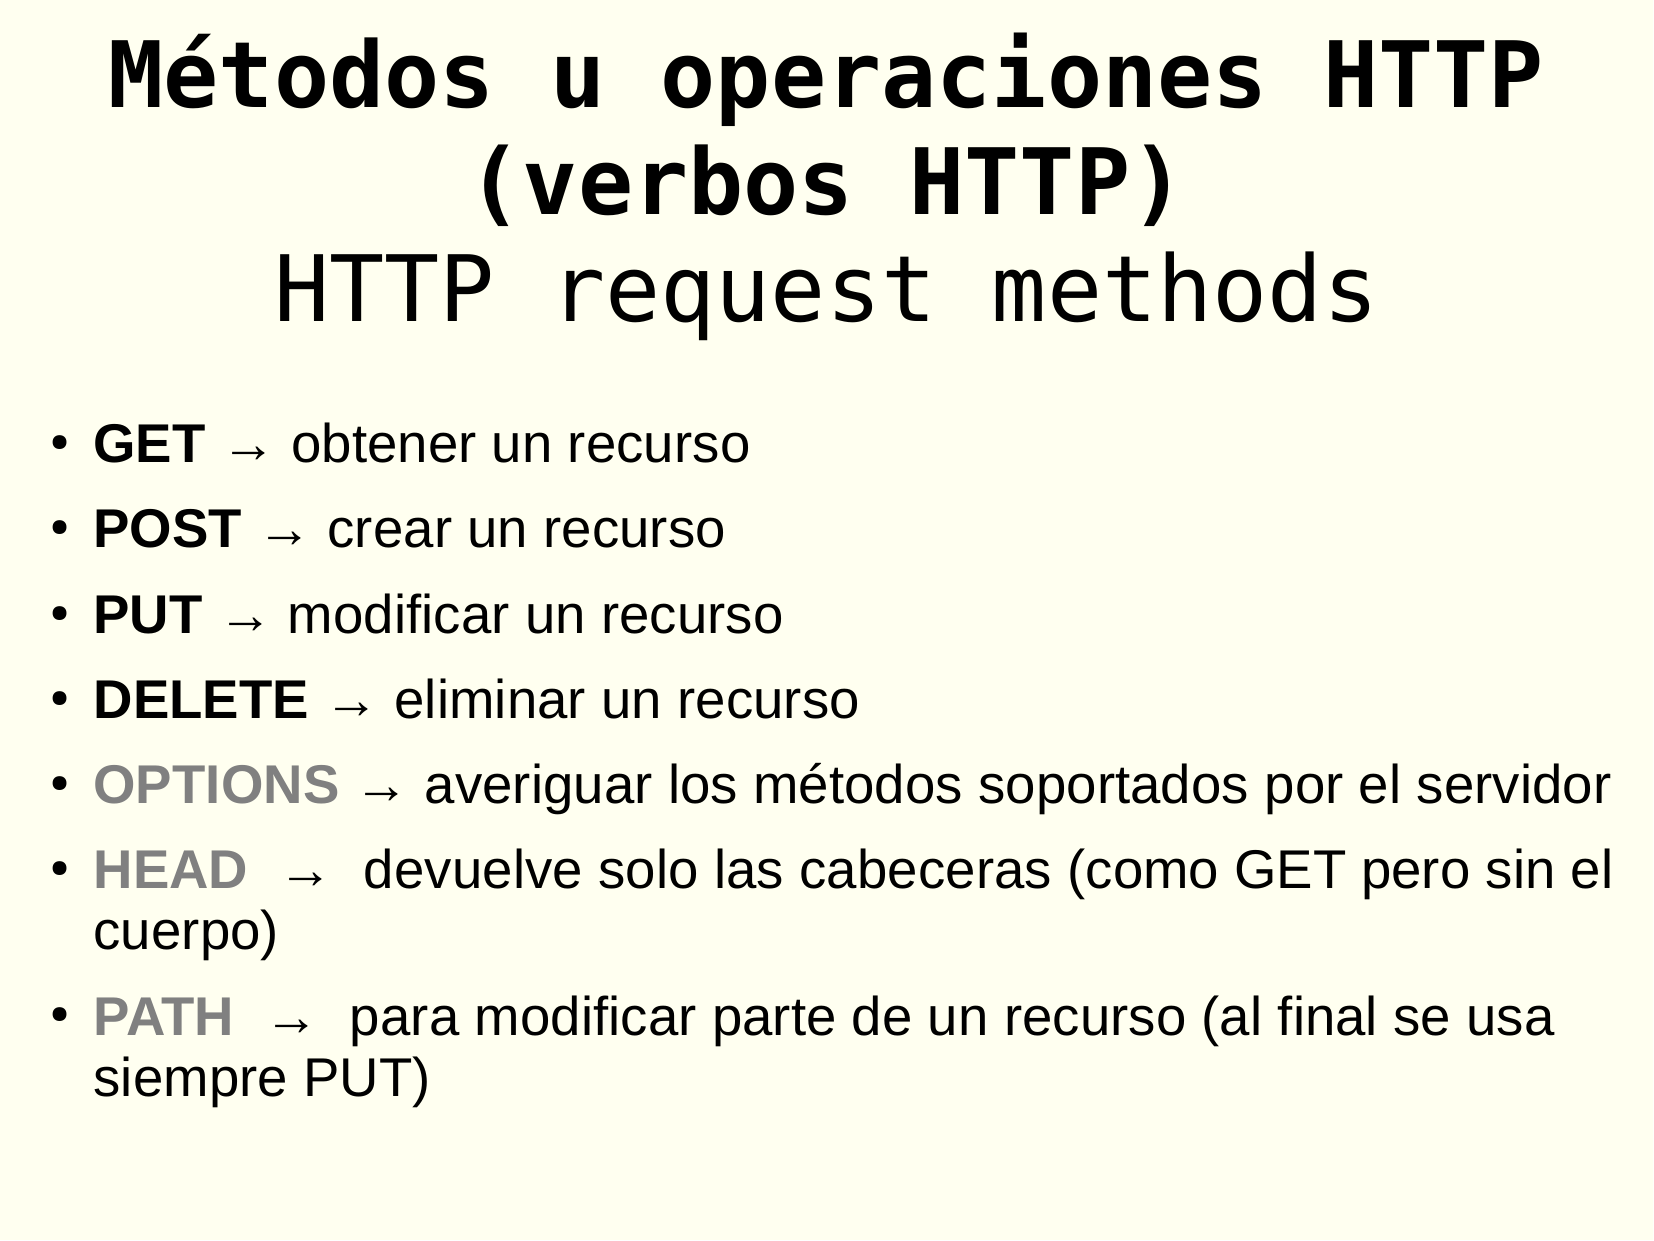

# Métodos u operaciones HTTP (verbos HTTP) HTTP request methods
GET → obtener un recurso
POST → crear un recurso
PUT → modificar un recurso
DELETE → eliminar un recurso
OPTIONS → averiguar los métodos soportados por el servidor
HEAD → devuelve solo las cabeceras (como GET pero sin el cuerpo)
PATH → para modificar parte de un recurso (al final se usa siempre PUT)